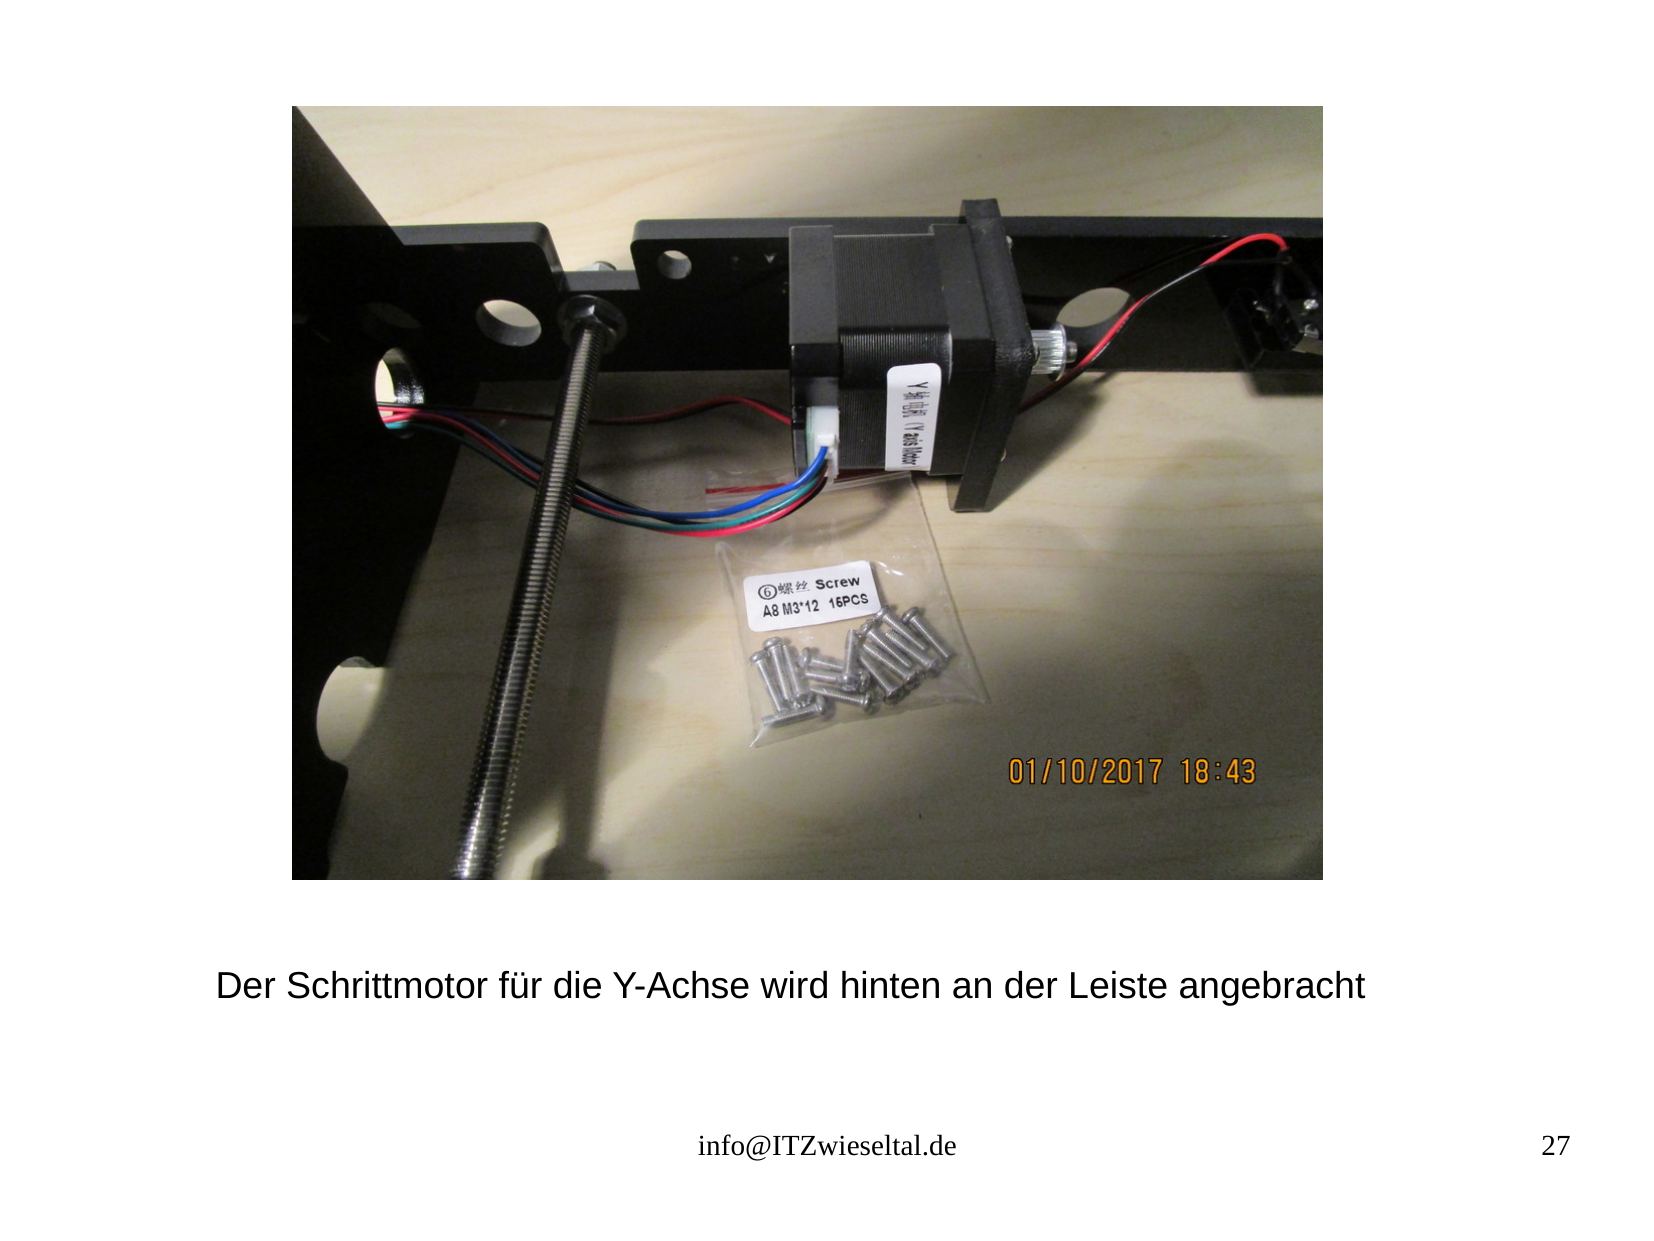

Der Schrittmotor für die Y-Achse wird hinten an der Leiste angebracht
info@ITZwieseltal.de
27